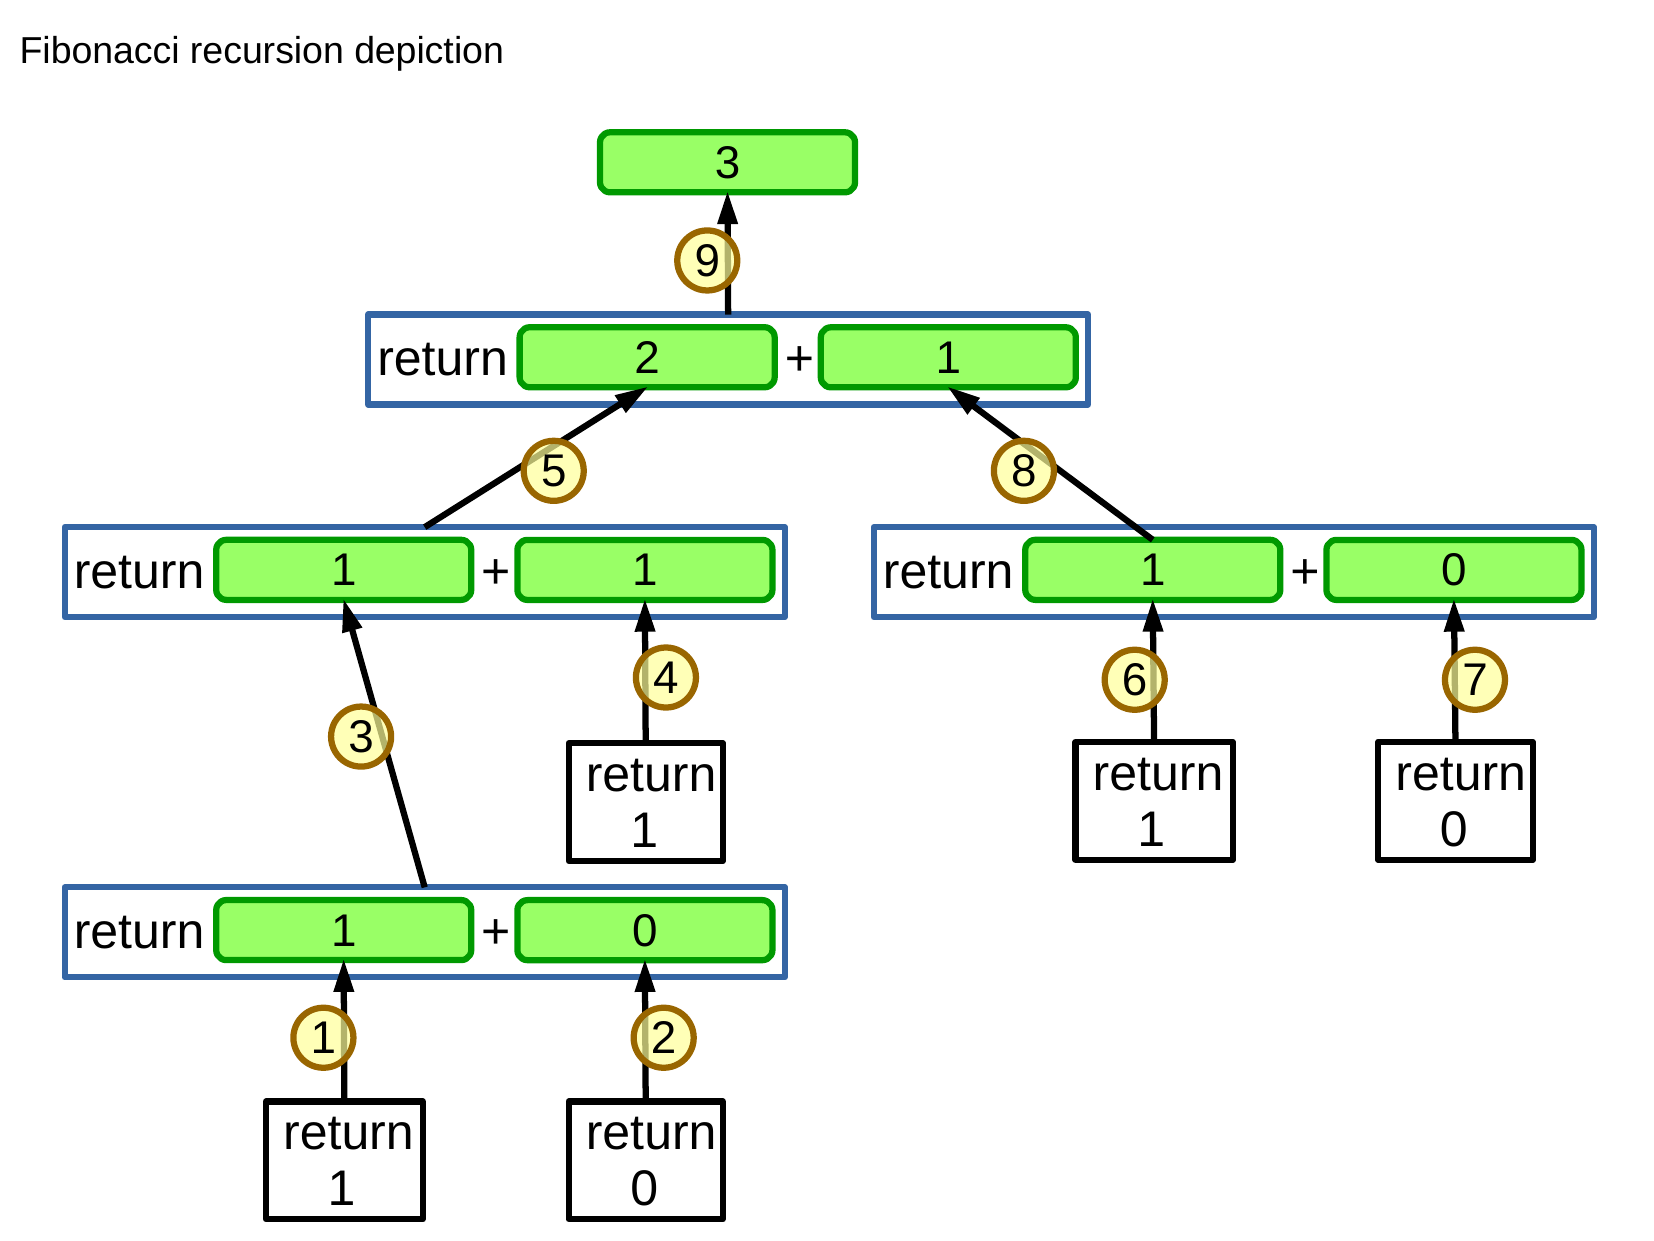

Fibonacci recursion depiction
3
9
2
1
return
+
5
8
1
1
1
0
return
return
+
+
4
6
7
3
 return 1
 return 0
 return 1
1
0
return
+
1
2
 return 1
 return 0